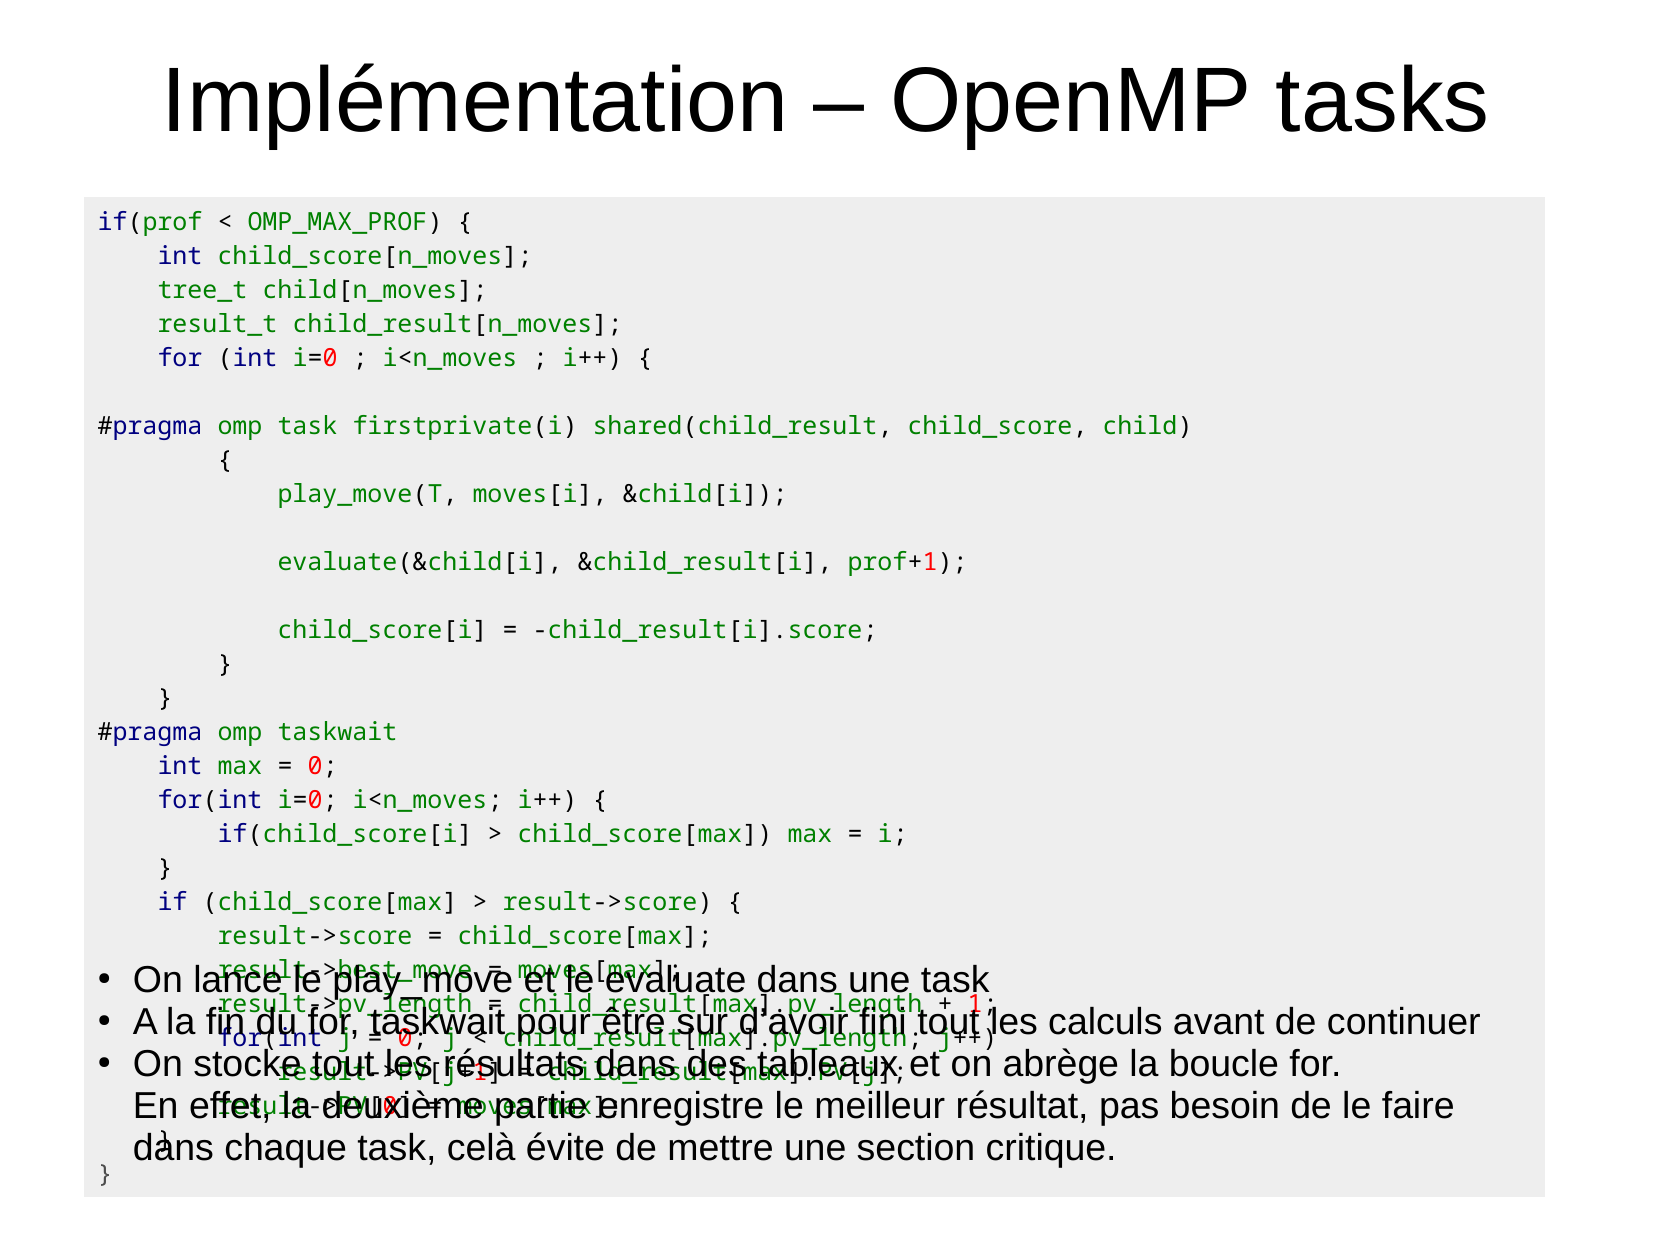

# Implémentation – OpenMP tasks
| if(prof < OMP\_MAX\_PROF) { int child\_score[n\_moves]; tree\_t child[n\_moves]; result\_t child\_result[n\_moves]; for (int i=0 ; i<n\_moves ; i++) { #pragma omp task firstprivate(i) shared(child\_result, child\_score, child) { play\_move(T, moves[i], &child[i]); evaluate(&child[i], &child\_result[i], prof+1); child\_score[i] = -child\_result[i].score; } } #pragma omp taskwait int max = 0; for(int i=0; i<n\_moves; i++) { if(child\_score[i] > child\_score[max]) max = i; } if (child\_score[max] > result->score) { result->score = child\_score[max]; result->best\_move = moves[max]; result->pv\_length = child\_result[max].pv\_length + 1; for(int j = 0; j < child\_result[max].pv\_length; j++) result->PV[j+1] = child\_result[max].PV[j]; result->PV[0] = moves[max]; } } |
| --- |
On lance le play_move et le evaluate dans une task
A la fin du for, taskwait pour être sur d’avoir fini tout les calculs avant de continuer
On stocke tout les résultats dans des tableaux et on abrège la boucle for.
En effet, la deuxième partie enregistre le meilleur résultat, pas besoin de le faire dans chaque task, celà évite de mettre une section critique.